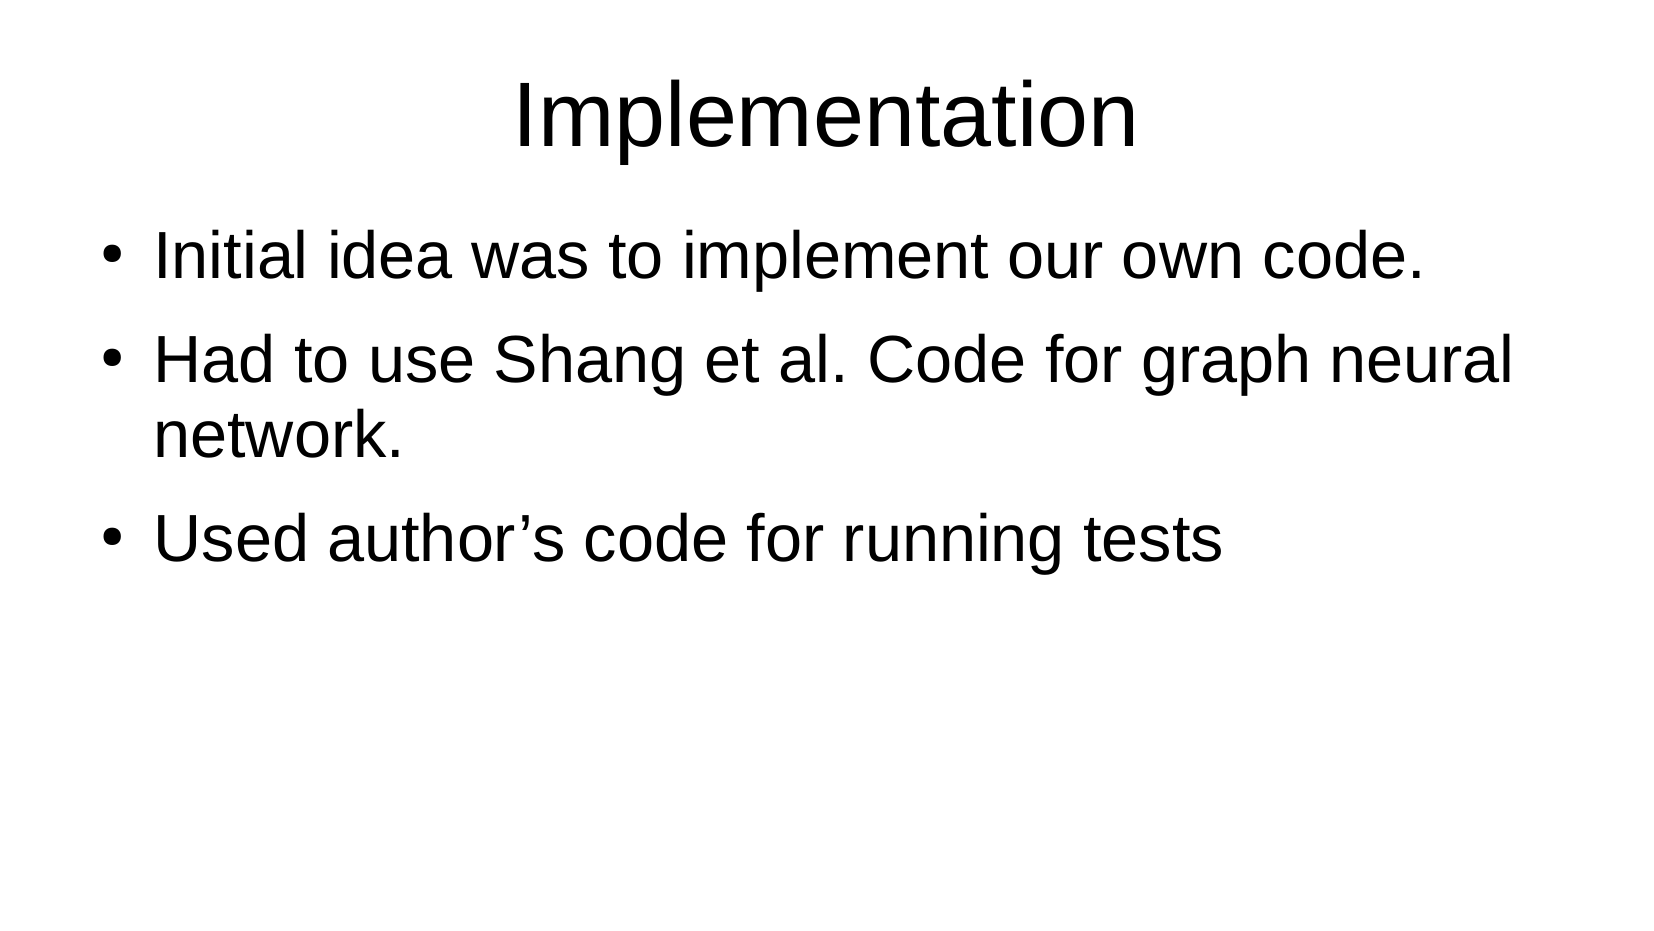

# Implementation
Initial idea was to implement our own code.
Had to use Shang et al. Code for graph neural network.
Used author’s code for running tests